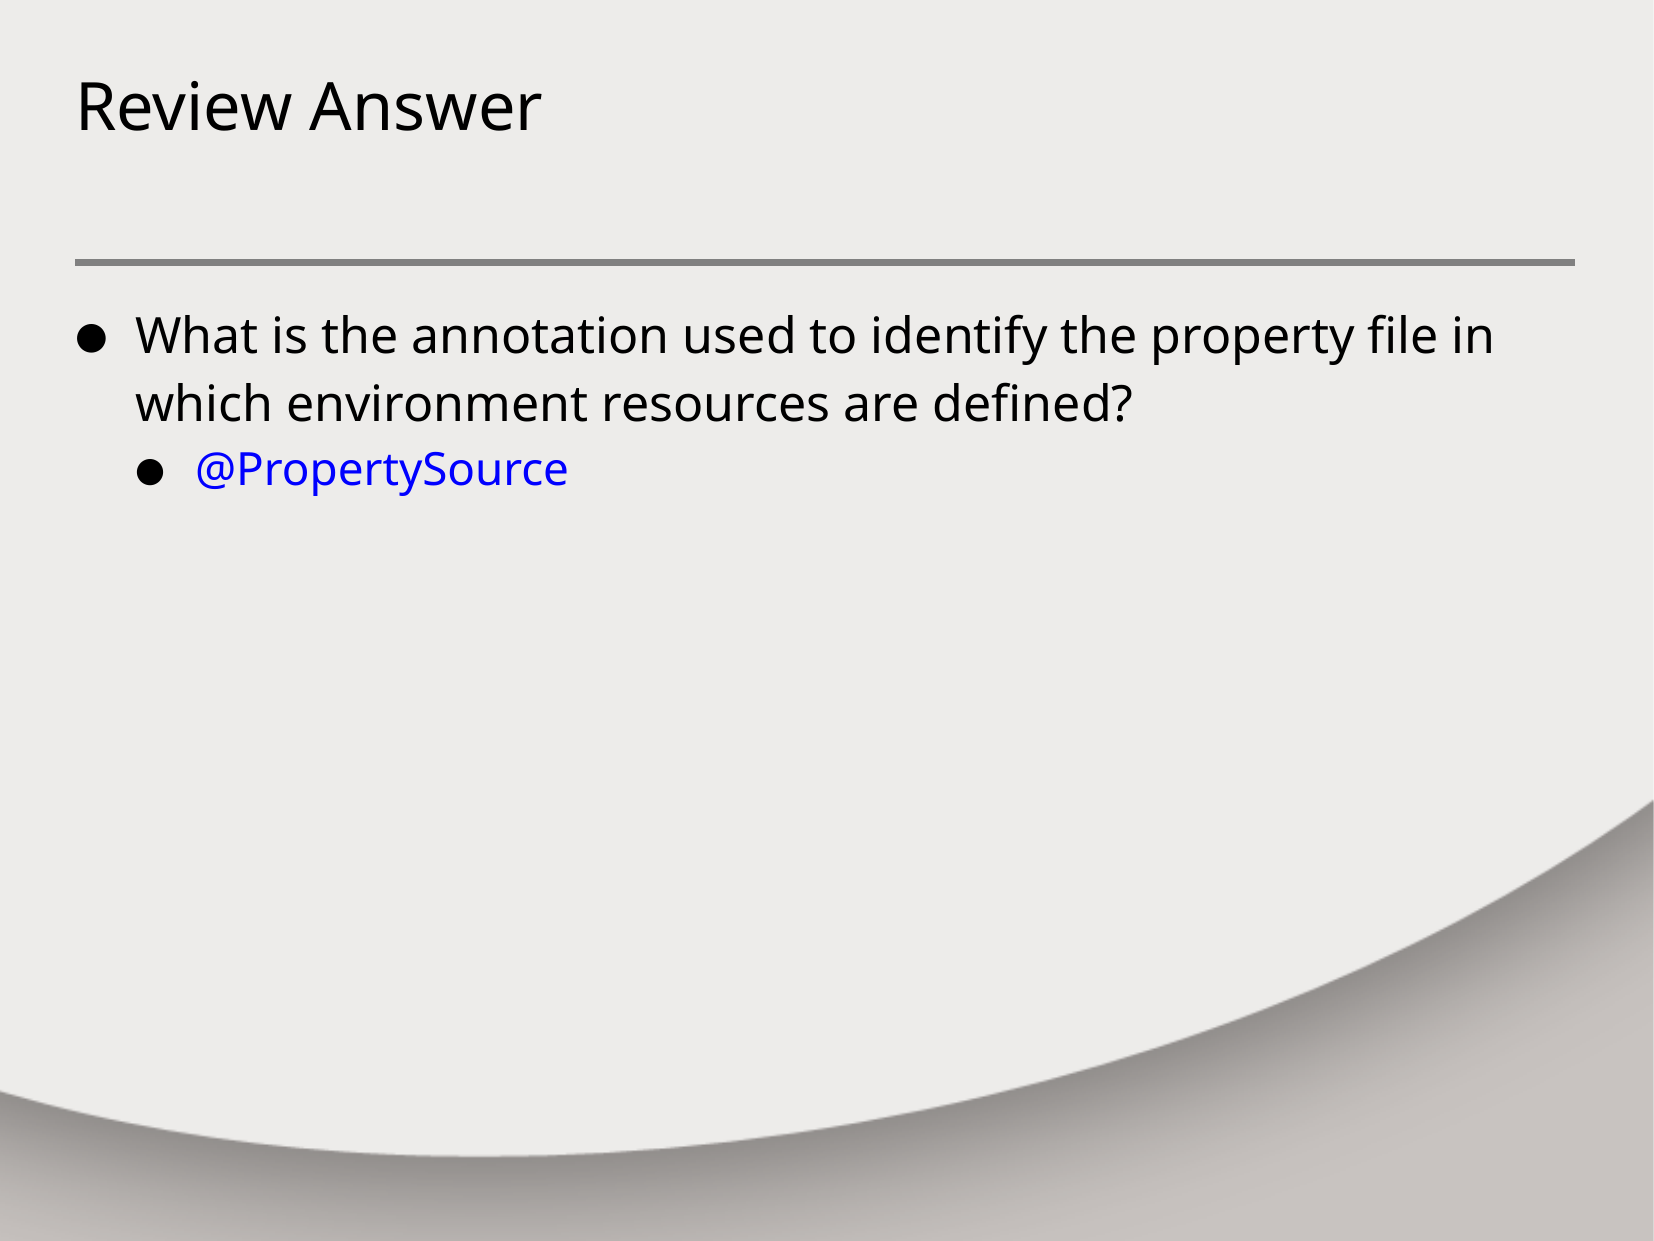

# Review Answer
What is the annotation used to identify the property file in which environment resources are defined?
@PropertySource